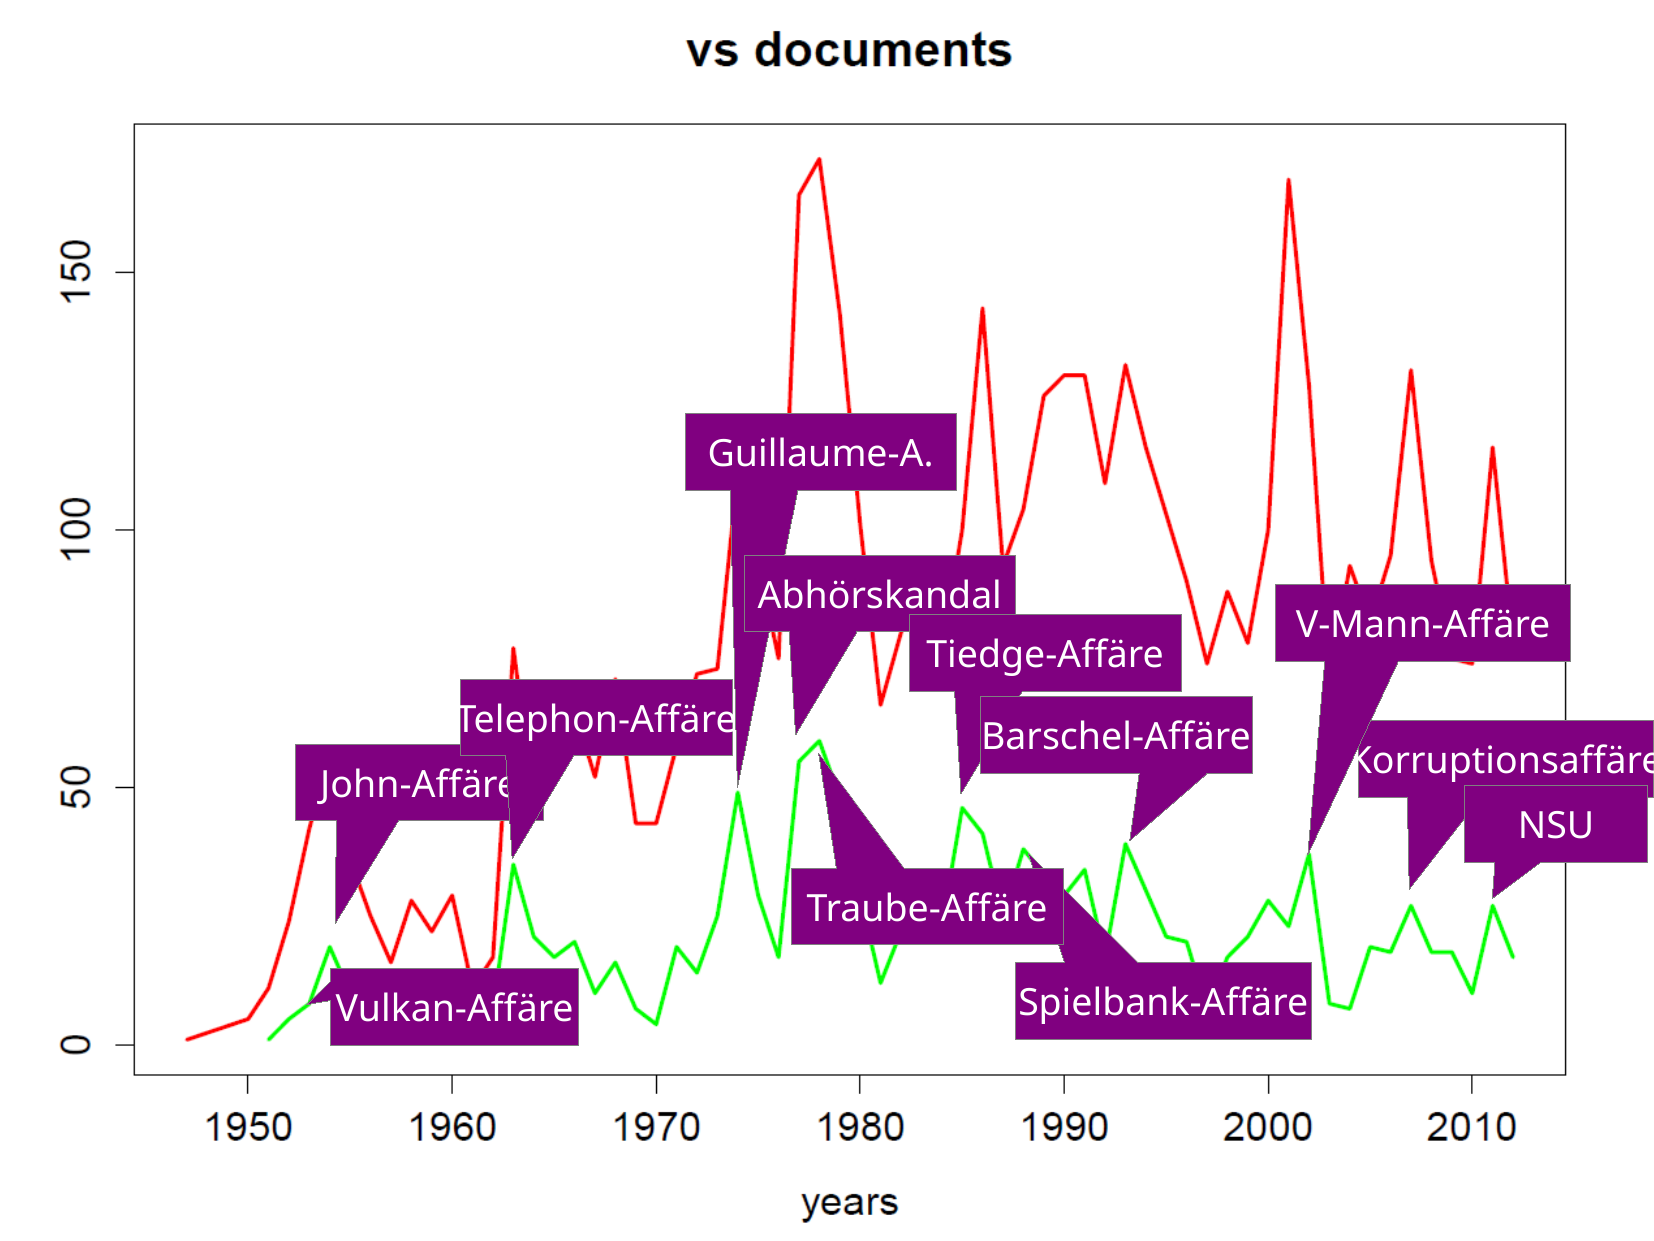

#
Guillaume-A.
Abhörskandal
V-Mann-Affäre
Tiedge-Affäre
Telephon-Affäre
Barschel-Affäre
Korruptionsaffäre
John-Affäre
NSU
Traube-Affäre
Spielbank-Affäre
Vulkan-Affäre
18